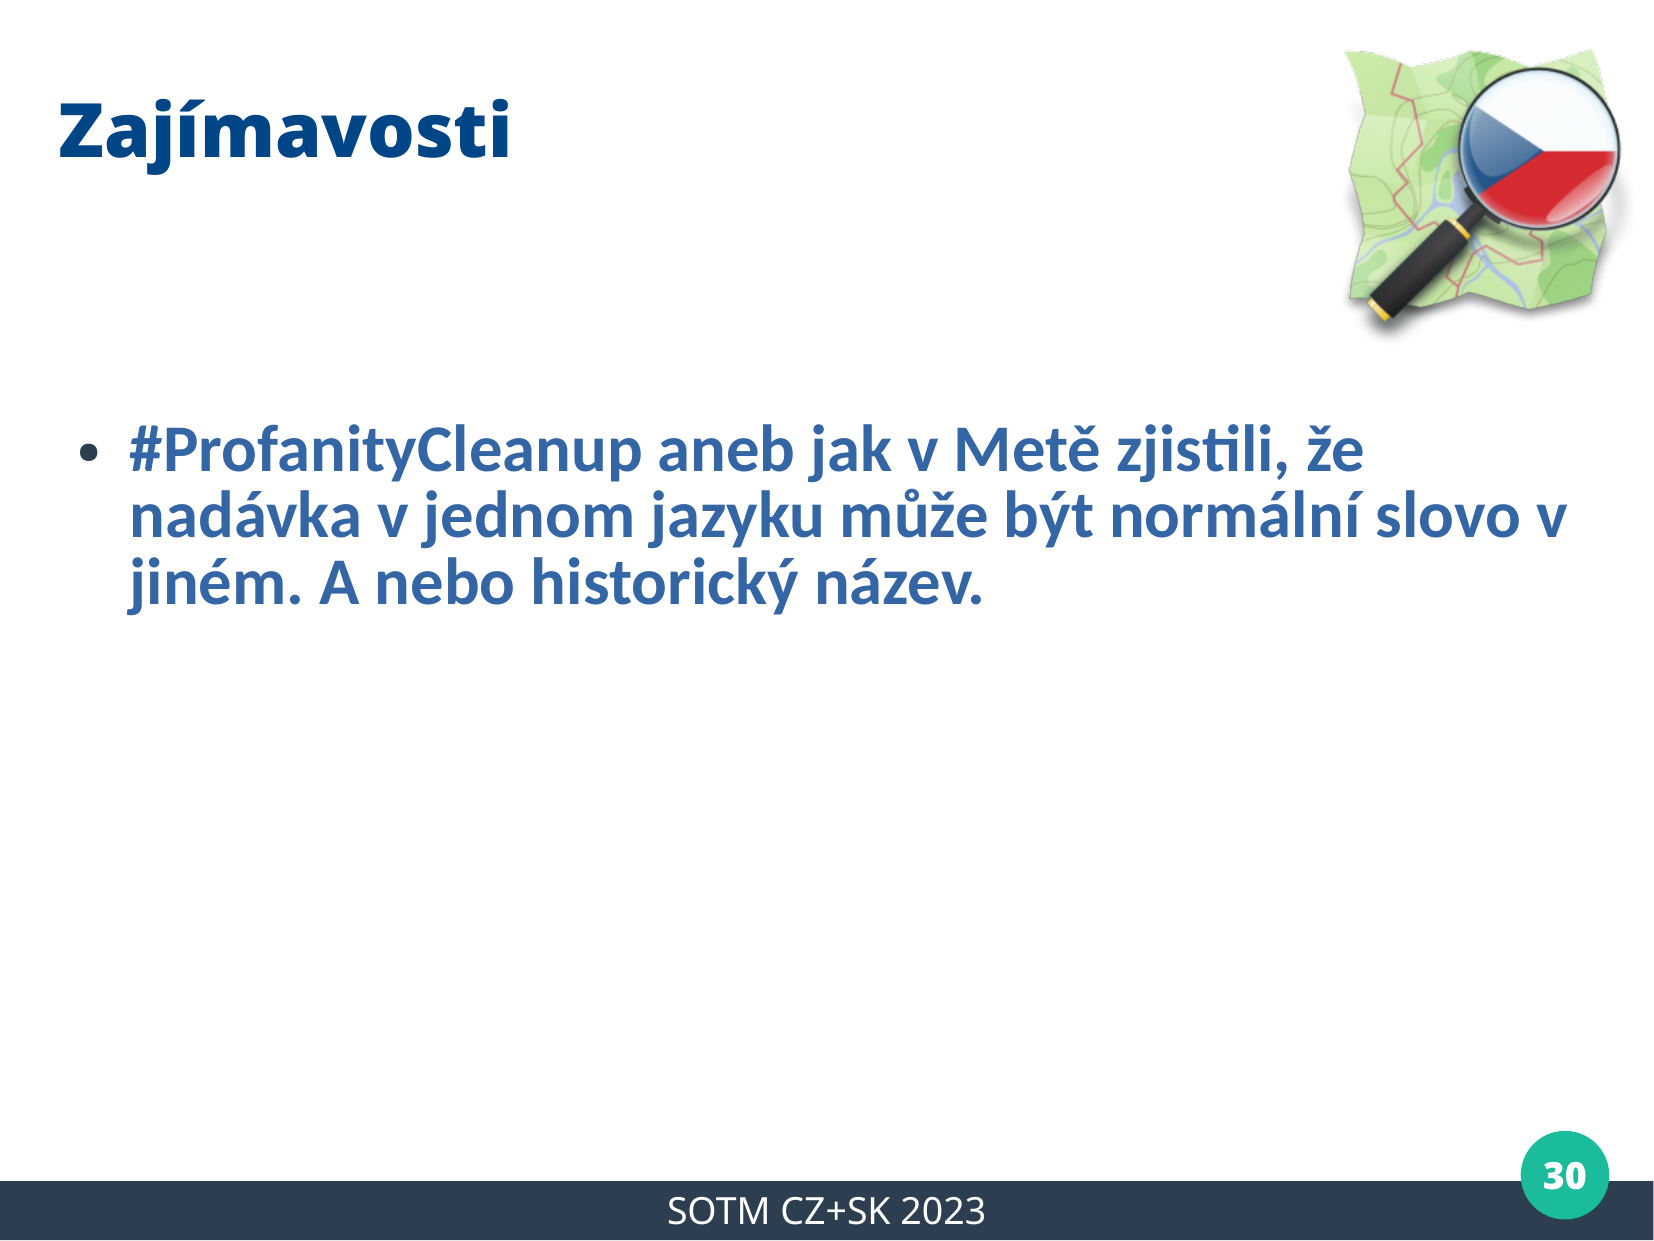

# Zajímavosti
#ProfanityCleanup aneb jak v Metě zjistili, že nadávka v jednom jazyku může být normální slovo v jiném. A nebo historický název.
30
SOTM CZ+SK 2023